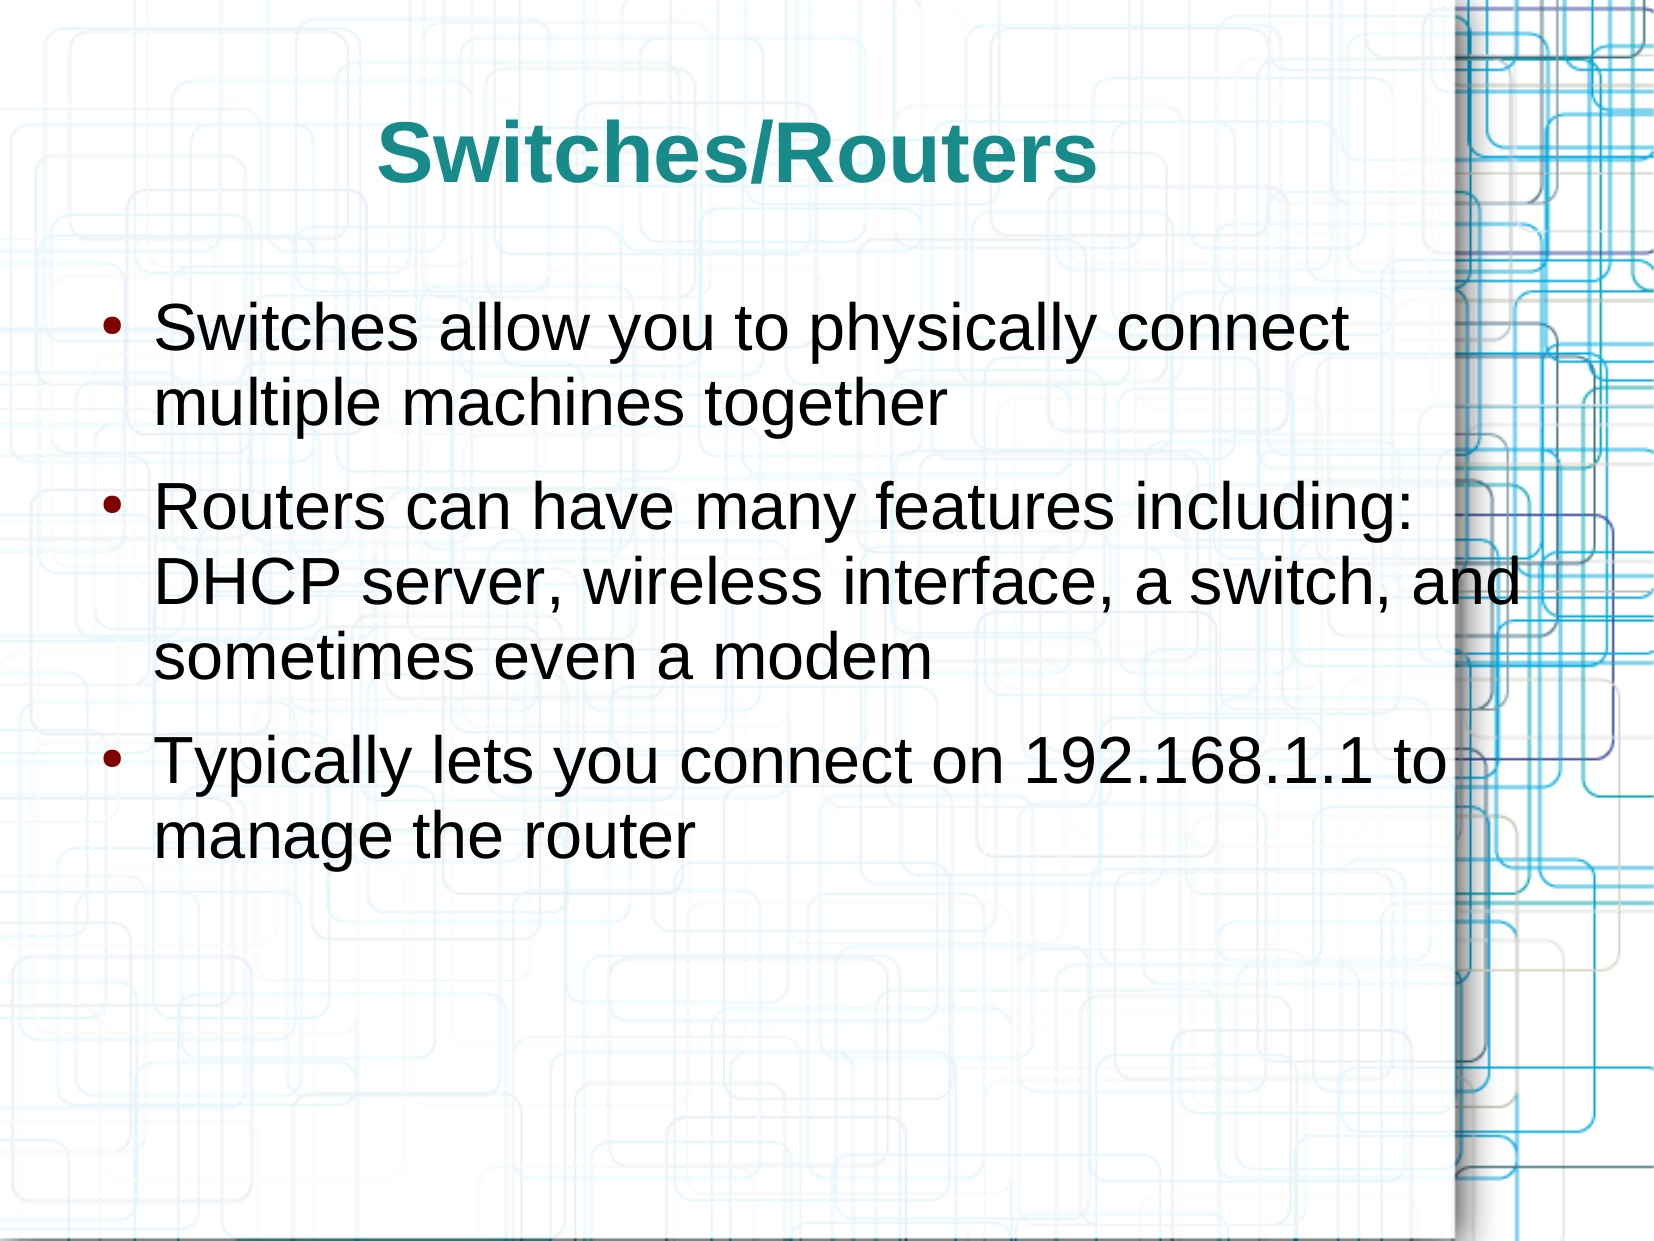

# Switches/Routers
Switches allow you to physically connect multiple machines together
Routers can have many features including: DHCP server, wireless interface, a switch, and sometimes even a modem
Typically lets you connect on 192.168.1.1 to manage the router